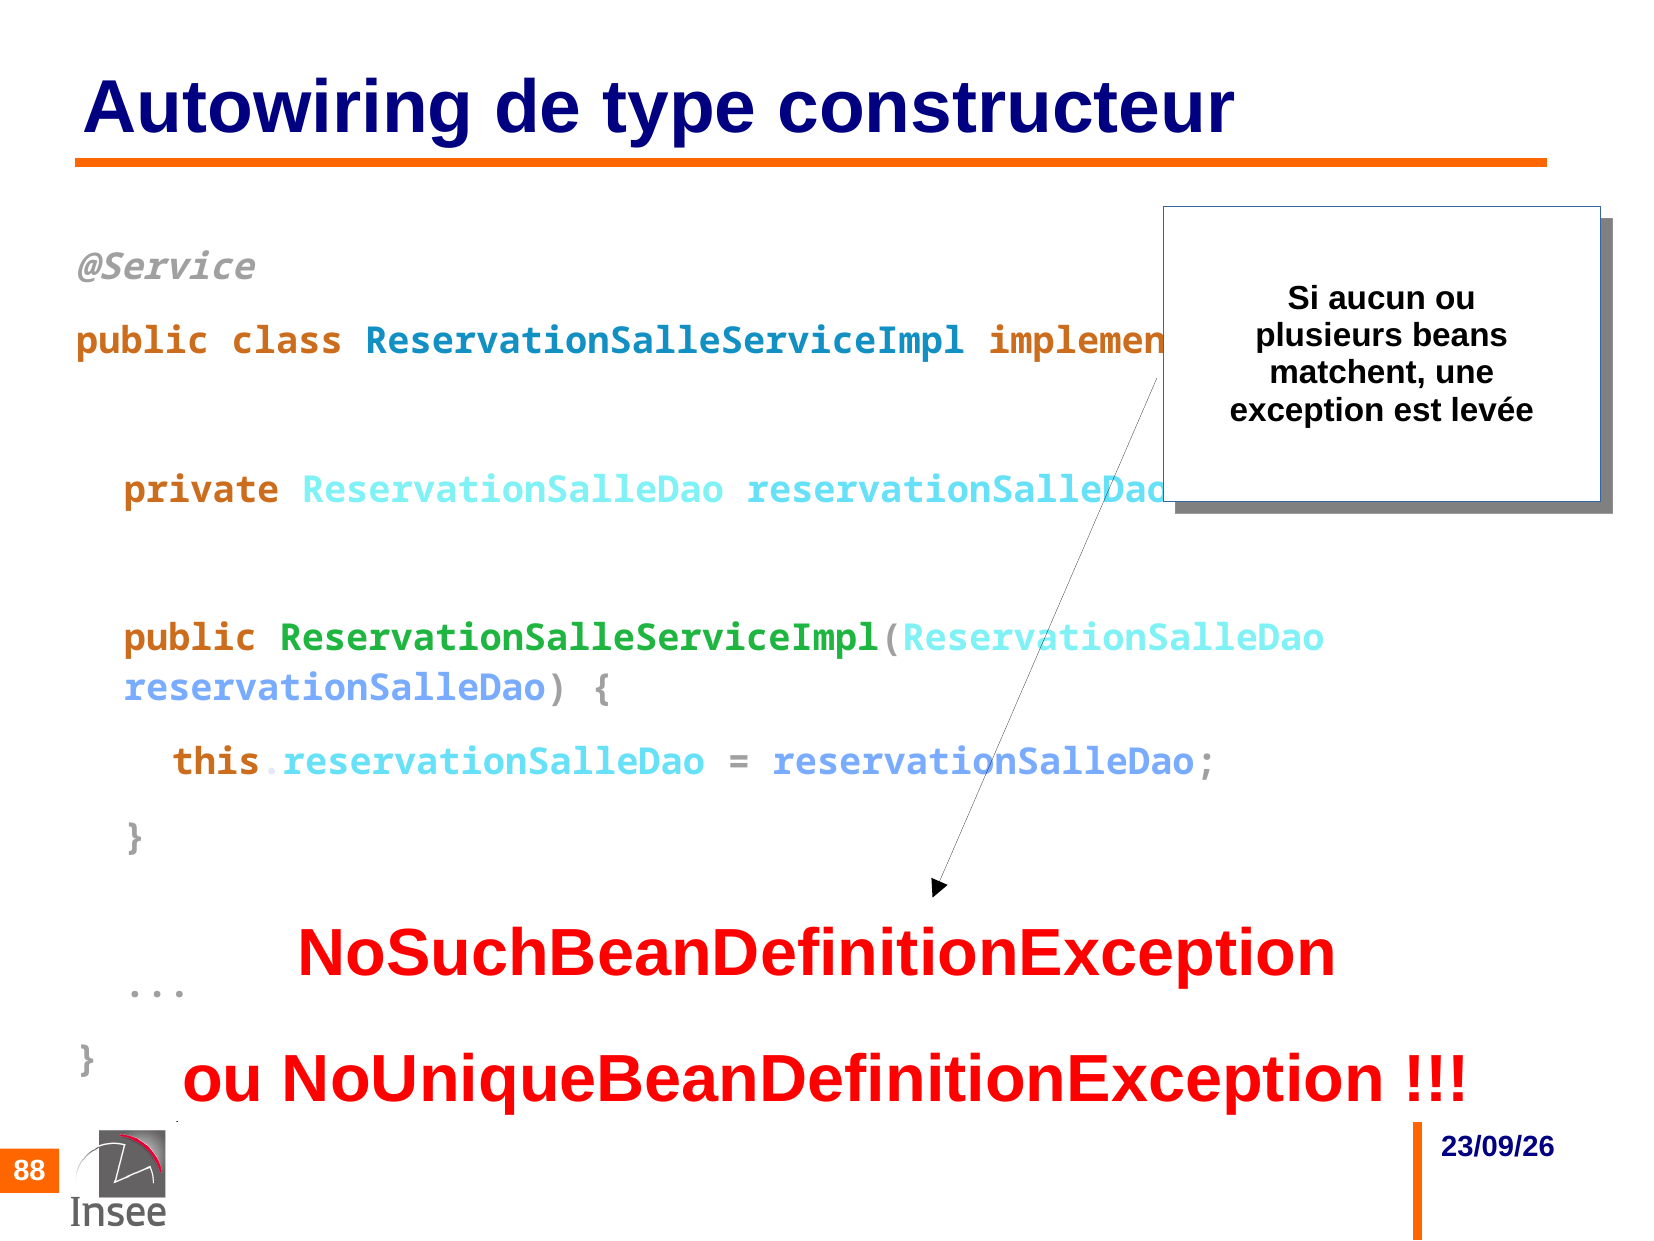

# Autowiring de type constructeur
Si aucun ou plusieurs beans matchent, une exception est levée
@Service
public class ReservationSalleServiceImpl implements ...{
private ReservationSalleDao reservationSalleDao;
public ReservationSalleServiceImpl(ReservationSalleDao reservationSalleDao) {
this.reservationSalleDao = reservationSalleDao;
}
...
}
NoSuchBeanDefinitionException
ou NoUniqueBeanDefinitionException !!!
88